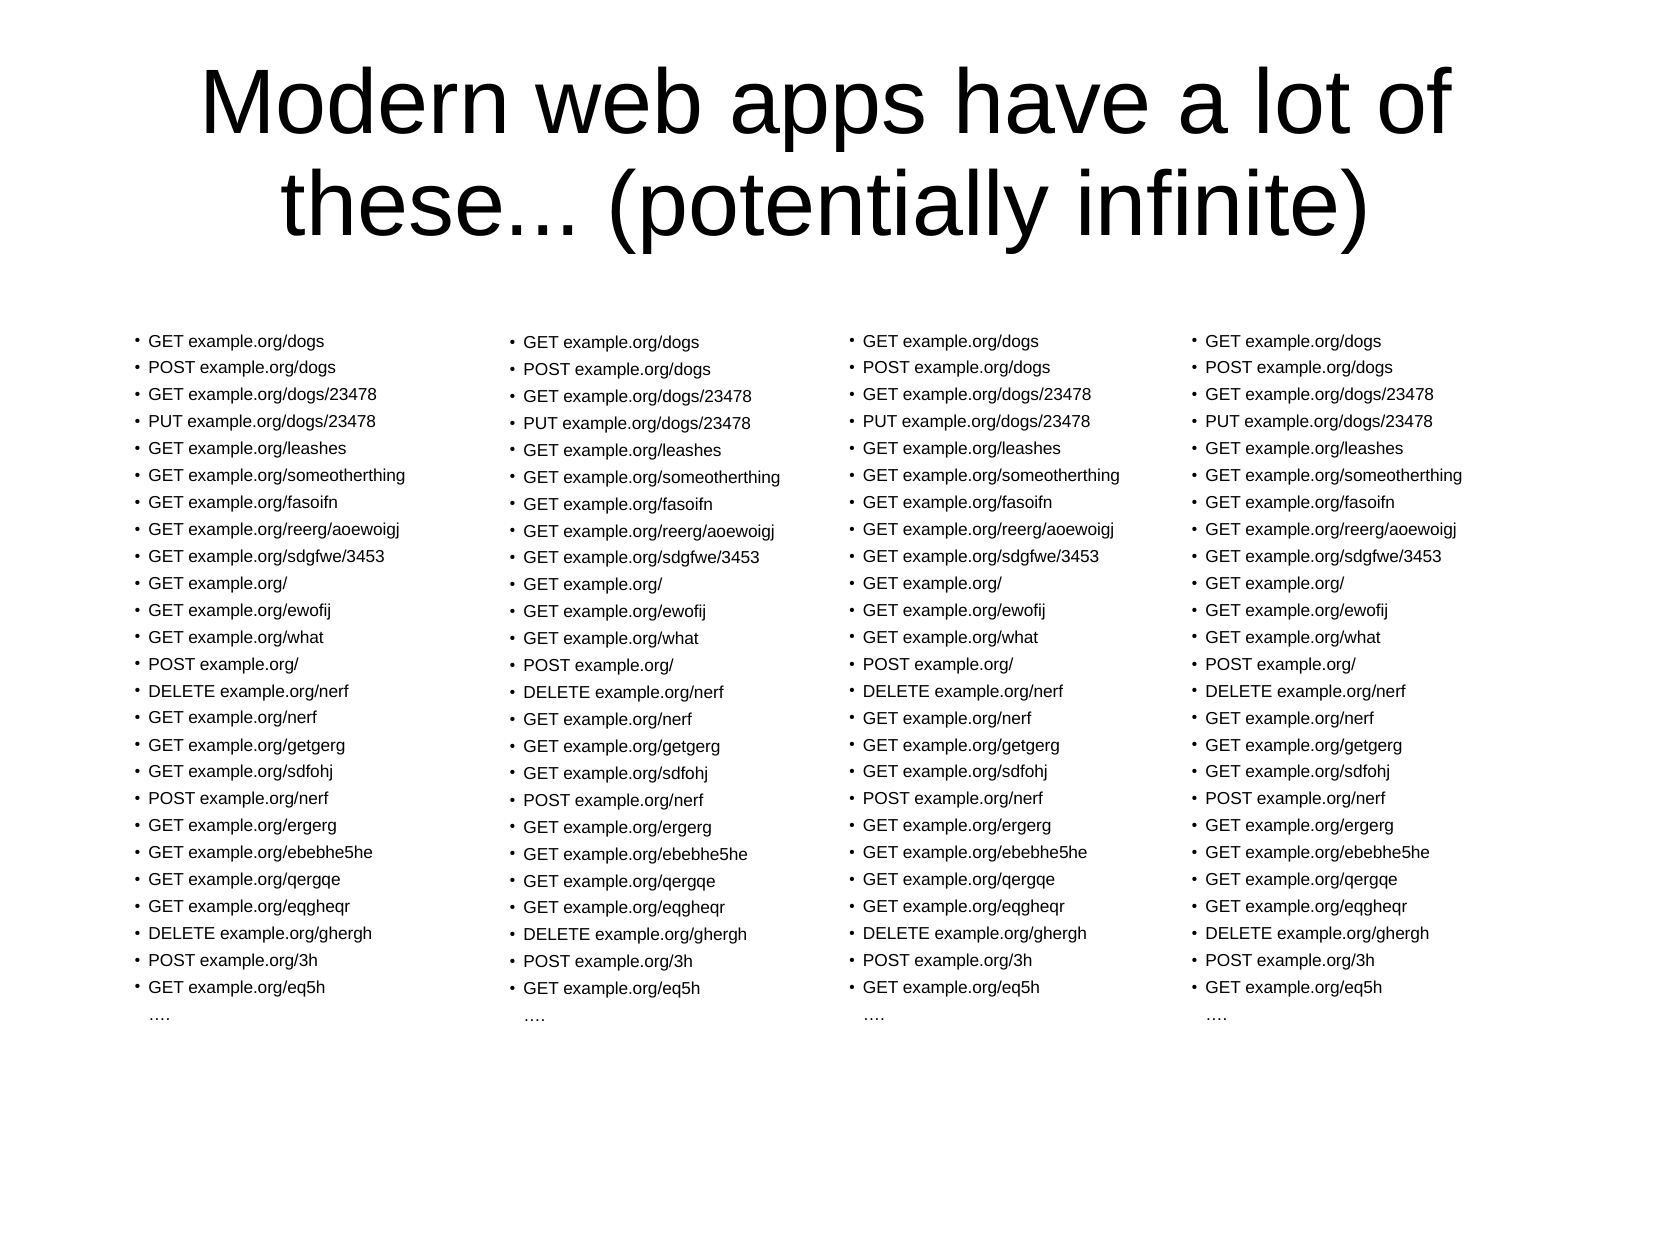

# Modern web apps have a lot of these... (potentially infinite)
GET example.org/dogs
POST example.org/dogs
GET example.org/dogs/23478
PUT example.org/dogs/23478
GET example.org/leashes
GET example.org/someotherthing
GET example.org/fasoifn
GET example.org/reerg/aoewoigj
GET example.org/sdgfwe/3453
GET example.org/
GET example.org/ewofij
GET example.org/what
POST example.org/
DELETE example.org/nerf
GET example.org/nerf
GET example.org/getgerg
GET example.org/sdfohj
POST example.org/nerf
GET example.org/ergerg
GET example.org/ebebhe5he
GET example.org/qergqe
GET example.org/eqgheqr
DELETE example.org/ghergh
POST example.org/3h
GET example.org/eq5h
….
GET example.org/dogs
POST example.org/dogs
GET example.org/dogs/23478
PUT example.org/dogs/23478
GET example.org/leashes
GET example.org/someotherthing
GET example.org/fasoifn
GET example.org/reerg/aoewoigj
GET example.org/sdgfwe/3453
GET example.org/
GET example.org/ewofij
GET example.org/what
POST example.org/
DELETE example.org/nerf
GET example.org/nerf
GET example.org/getgerg
GET example.org/sdfohj
POST example.org/nerf
GET example.org/ergerg
GET example.org/ebebhe5he
GET example.org/qergqe
GET example.org/eqgheqr
DELETE example.org/ghergh
POST example.org/3h
GET example.org/eq5h
….
GET example.org/dogs
POST example.org/dogs
GET example.org/dogs/23478
PUT example.org/dogs/23478
GET example.org/leashes
GET example.org/someotherthing
GET example.org/fasoifn
GET example.org/reerg/aoewoigj
GET example.org/sdgfwe/3453
GET example.org/
GET example.org/ewofij
GET example.org/what
POST example.org/
DELETE example.org/nerf
GET example.org/nerf
GET example.org/getgerg
GET example.org/sdfohj
POST example.org/nerf
GET example.org/ergerg
GET example.org/ebebhe5he
GET example.org/qergqe
GET example.org/eqgheqr
DELETE example.org/ghergh
POST example.org/3h
GET example.org/eq5h
….
GET example.org/dogs
POST example.org/dogs
GET example.org/dogs/23478
PUT example.org/dogs/23478
GET example.org/leashes
GET example.org/someotherthing
GET example.org/fasoifn
GET example.org/reerg/aoewoigj
GET example.org/sdgfwe/3453
GET example.org/
GET example.org/ewofij
GET example.org/what
POST example.org/
DELETE example.org/nerf
GET example.org/nerf
GET example.org/getgerg
GET example.org/sdfohj
POST example.org/nerf
GET example.org/ergerg
GET example.org/ebebhe5he
GET example.org/qergqe
GET example.org/eqgheqr
DELETE example.org/ghergh
POST example.org/3h
GET example.org/eq5h
….